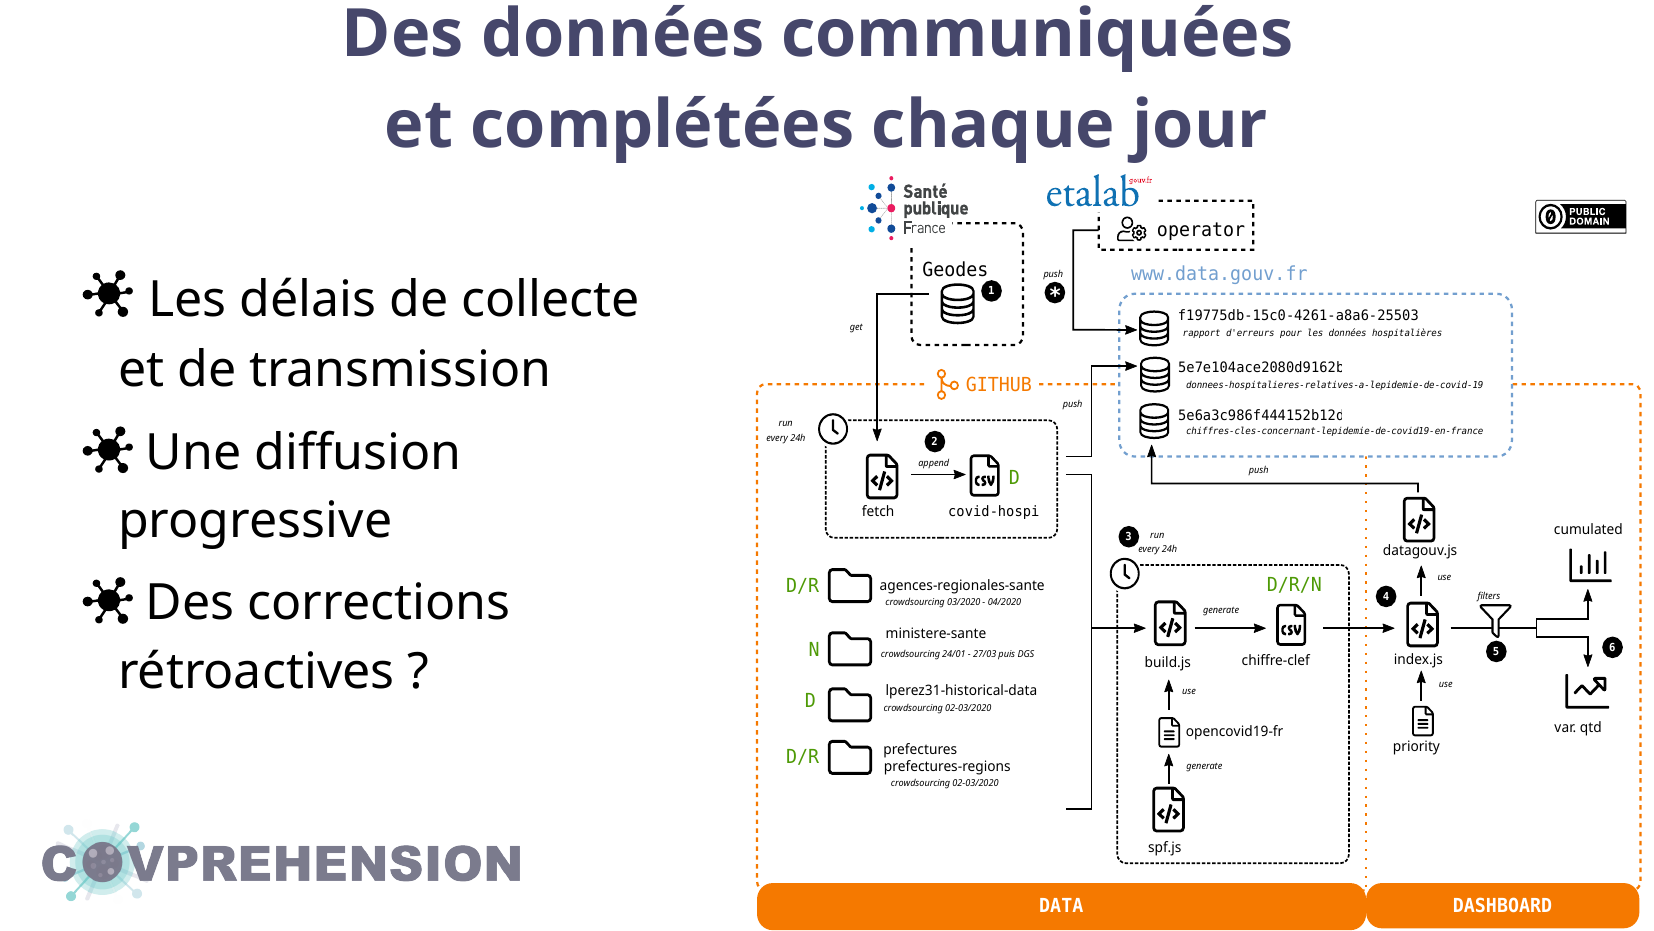

# Des données communiquées et complétées chaque jour
 Les délais de collecte et de transmission
 Une diffusion progressive
 Des corrections rétroactives ?